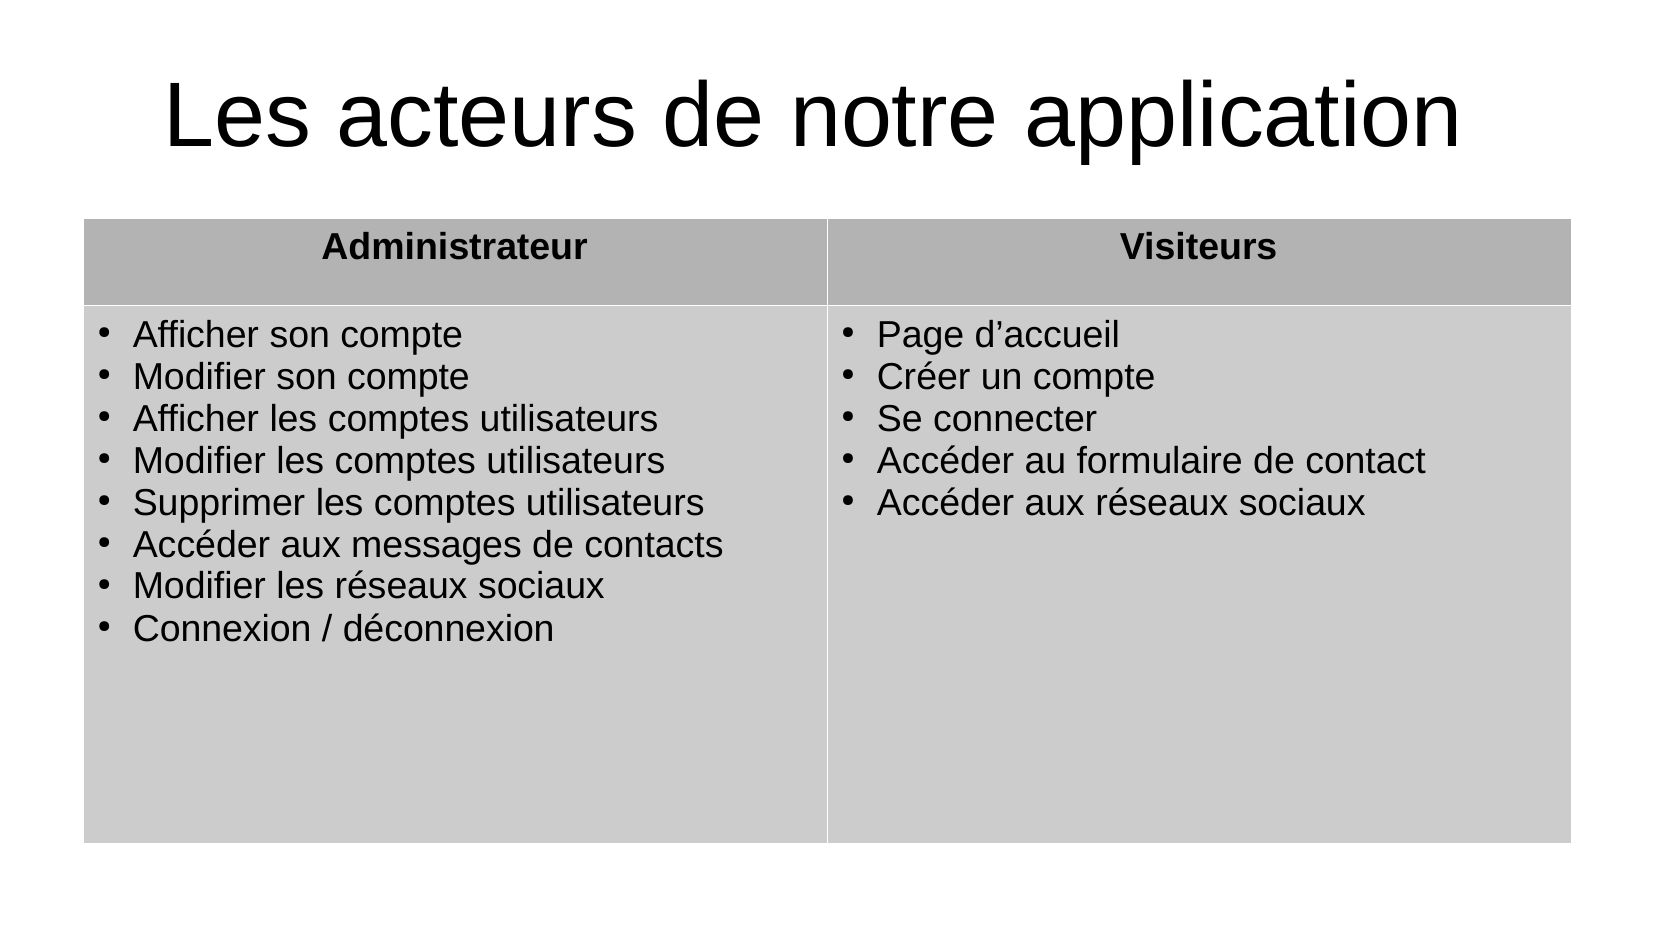

# Les acteurs de notre application
| Administrateur | Visiteurs |
| --- | --- |
| Afficher son compte Modifier son compte Afficher les comptes utilisateurs Modifier les comptes utilisateurs Supprimer les comptes utilisateurs Accéder aux messages de contacts Modifier les réseaux sociaux Connexion / déconnexion | Page d’accueil Créer un compte Se connecter Accéder au formulaire de contact Accéder aux réseaux sociaux |